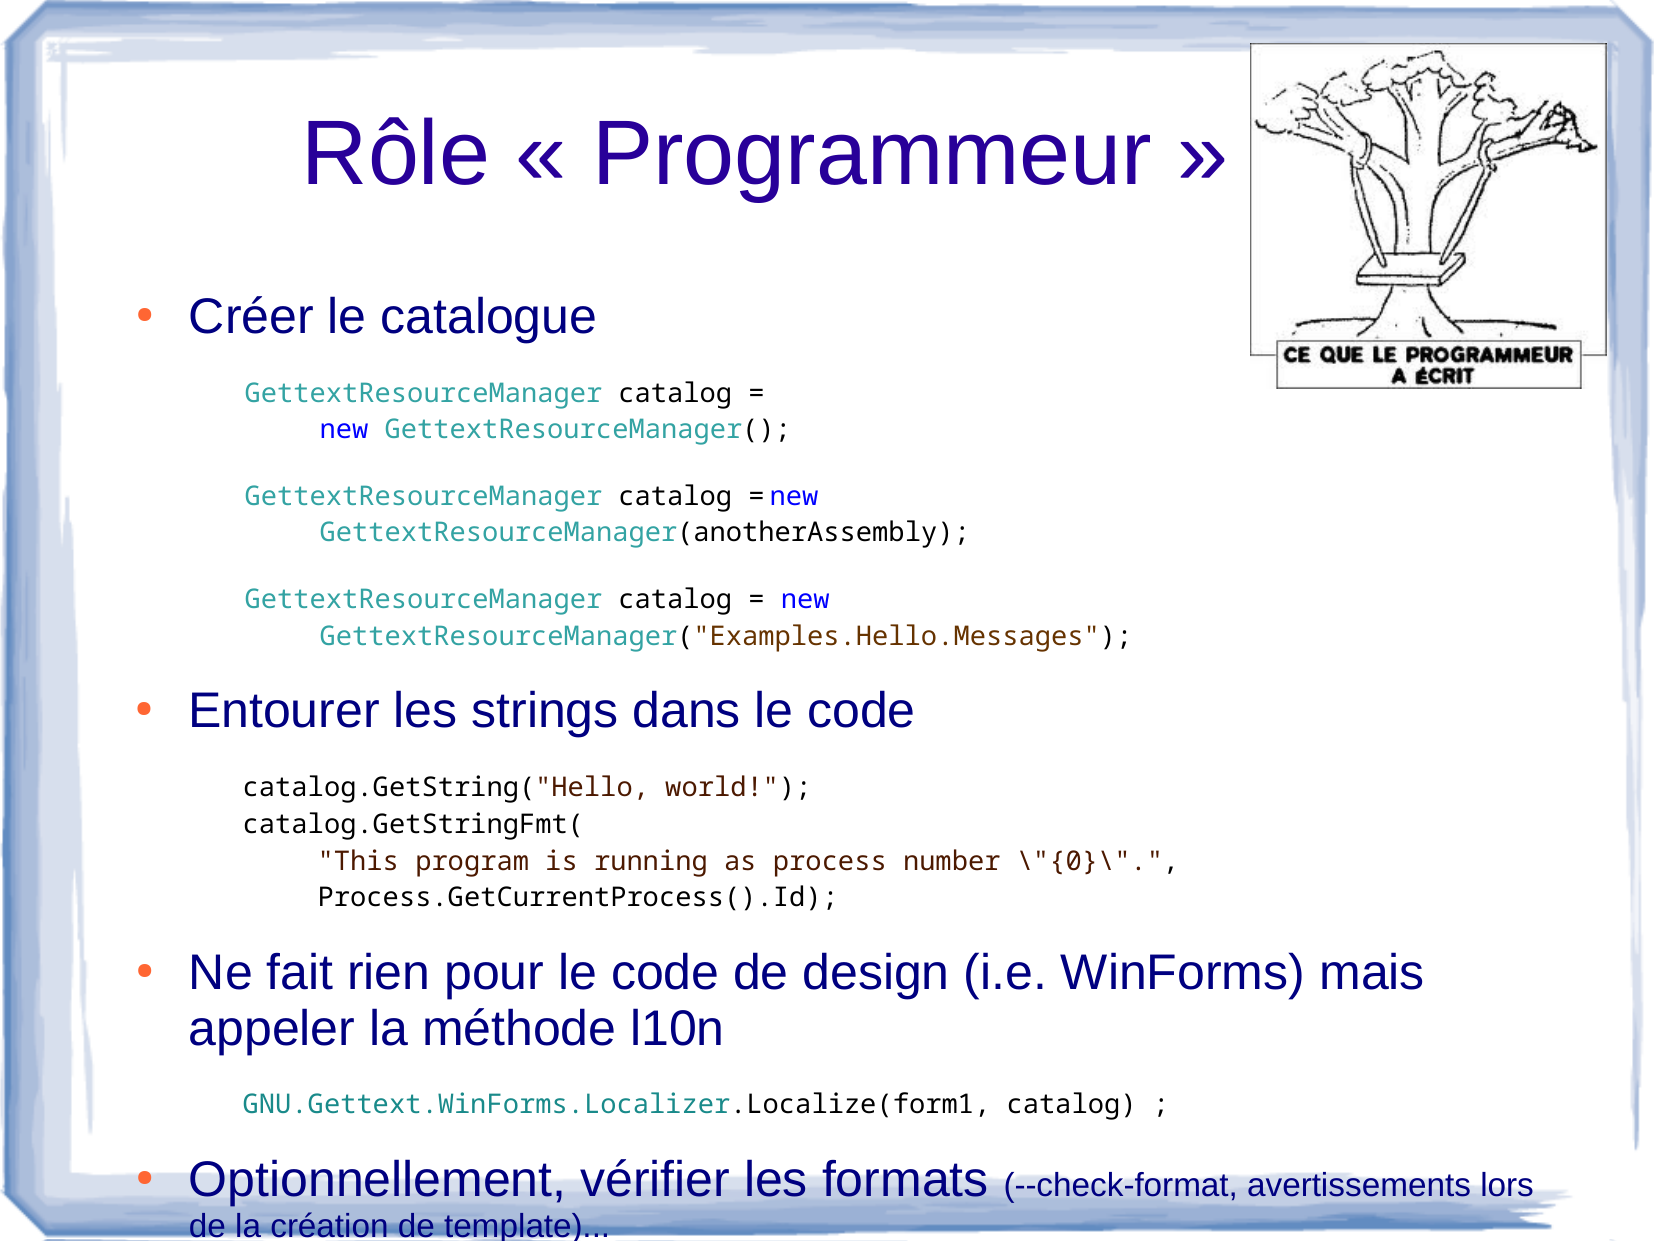

# Rôle « Programmeur »
Créer le catalogue
GettextResourceManager catalog =
	new GettextResourceManager();
GettextResourceManager catalog =	new
	GettextResourceManager(anotherAssembly);
GettextResourceManager catalog = new
	GettextResourceManager("Examples.Hello.Messages");
Entourer les strings dans le code
catalog.GetString("Hello, world!");
catalog.GetStringFmt(
	"This program is running as process number \"{0}\".",
	Process.GetCurrentProcess().Id);
Ne fait rien pour le code de design (i.e. WinForms) mais appeler la méthode l10n
GNU.Gettext.WinForms.Localizer.Localize(form1, catalog) ;
Optionnellement, vérifier les formats (--check-format, avertissements lors de la création de template)...